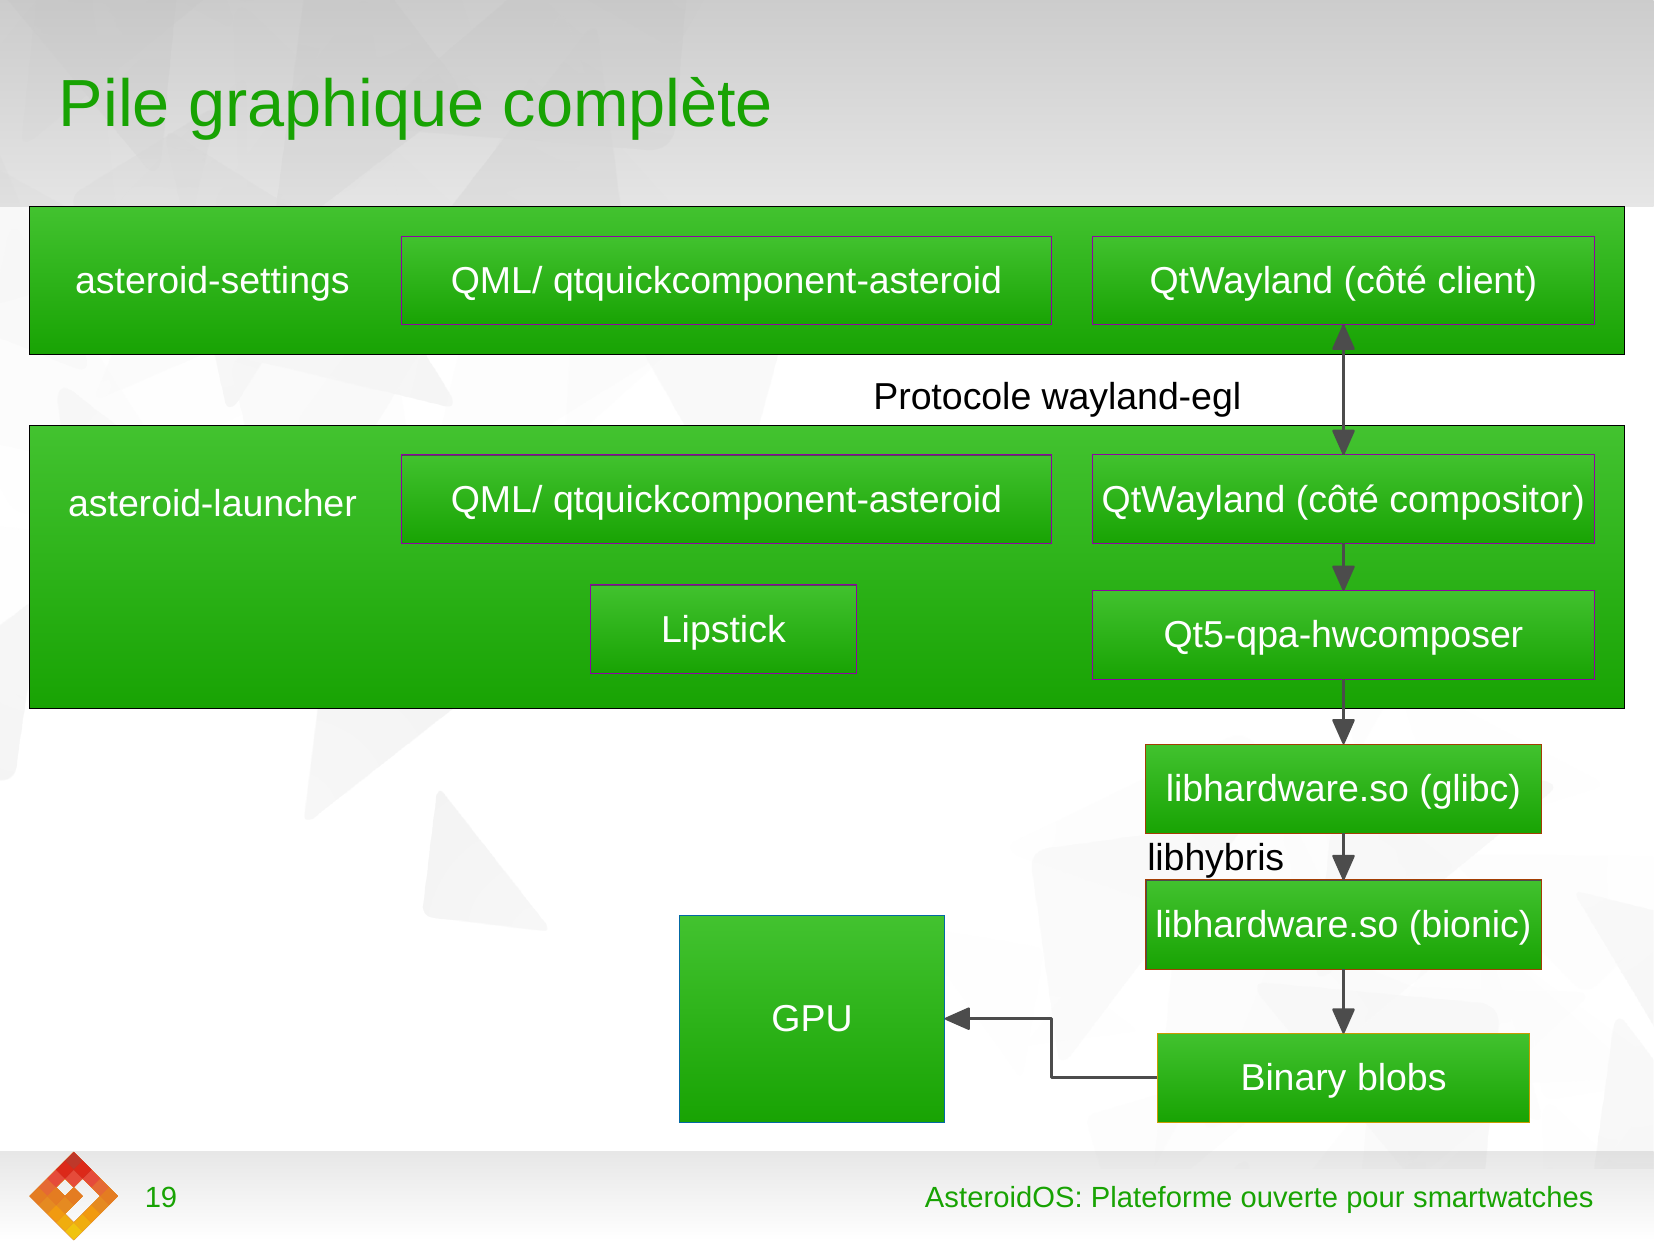

# Pile graphique complète
asteroid-settings
QML/ qtquickcomponent-asteroid
QtWayland (côté client)
Protocole wayland-egl
asteroid-launcher
QML/ qtquickcomponent-asteroid
QtWayland (côté compositor)
Lipstick
Qt5-qpa-hwcomposer
libhardware.so (glibc)
libhybris
libhardware.so (bionic)
GPU
Binary blobs
19
AsteroidOS: Plateforme ouverte pour smartwatches